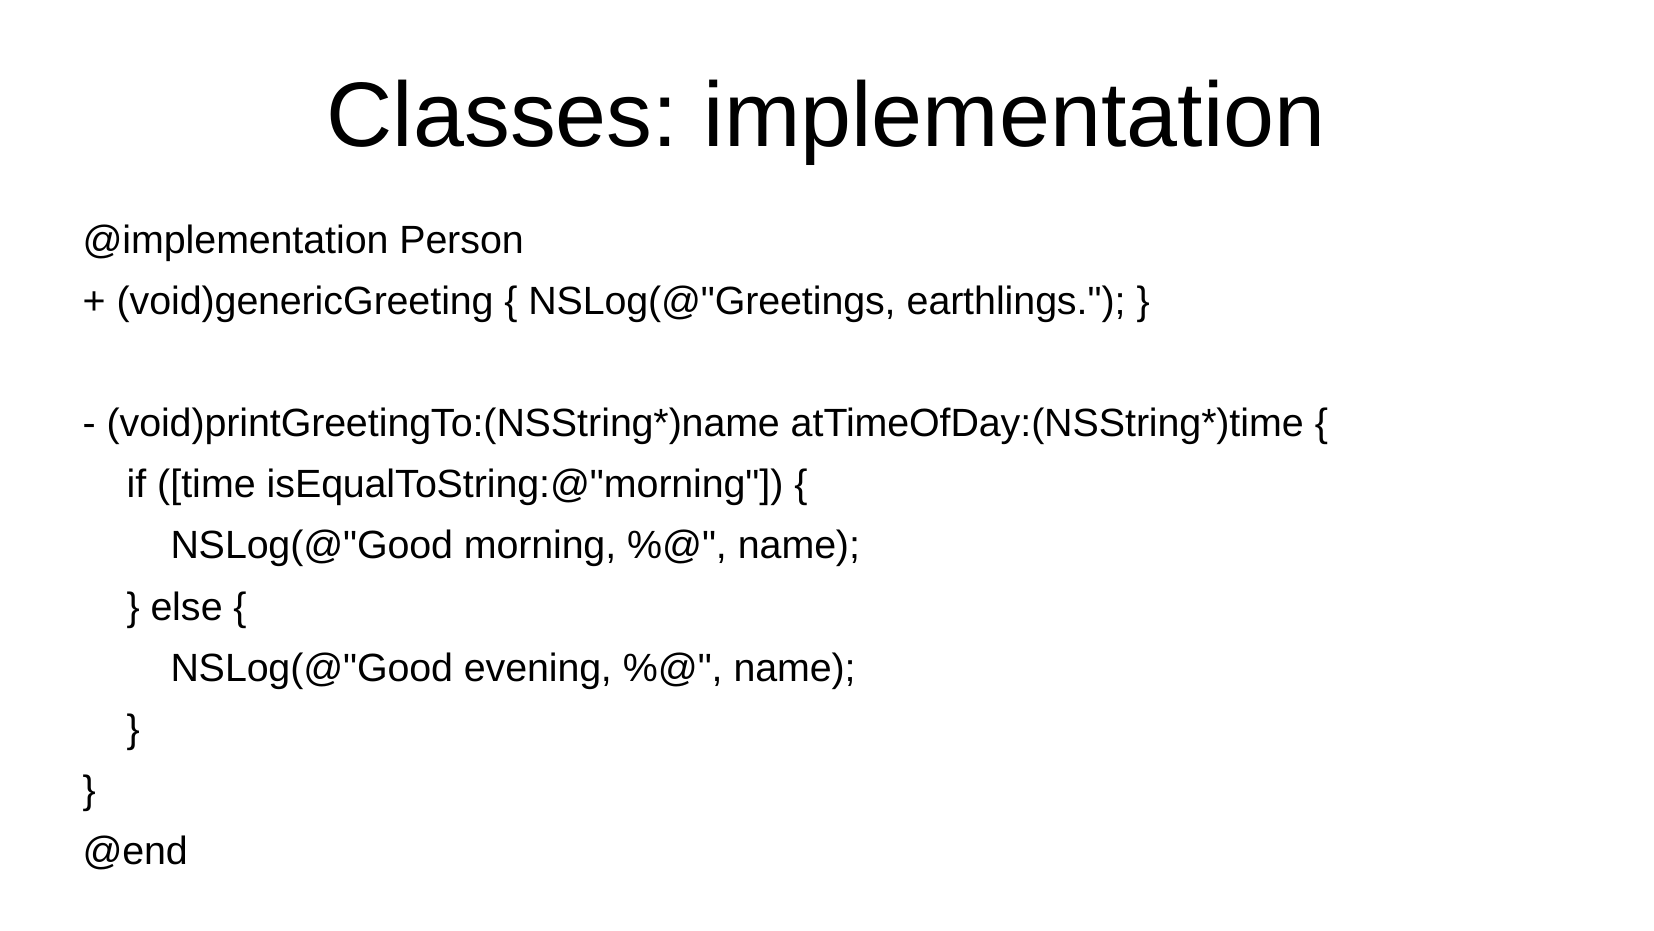

# Classes: implementation
@implementation Person
+ (void)genericGreeting { NSLog(@"Greetings, earthlings."); }
- (void)printGreetingTo:(NSString*)name atTimeOfDay:(NSString*)time {
 if ([time isEqualToString:@"morning"]) {
 NSLog(@"Good morning, %@", name);
 } else {
 NSLog(@"Good evening, %@", name);
 }
}
@end